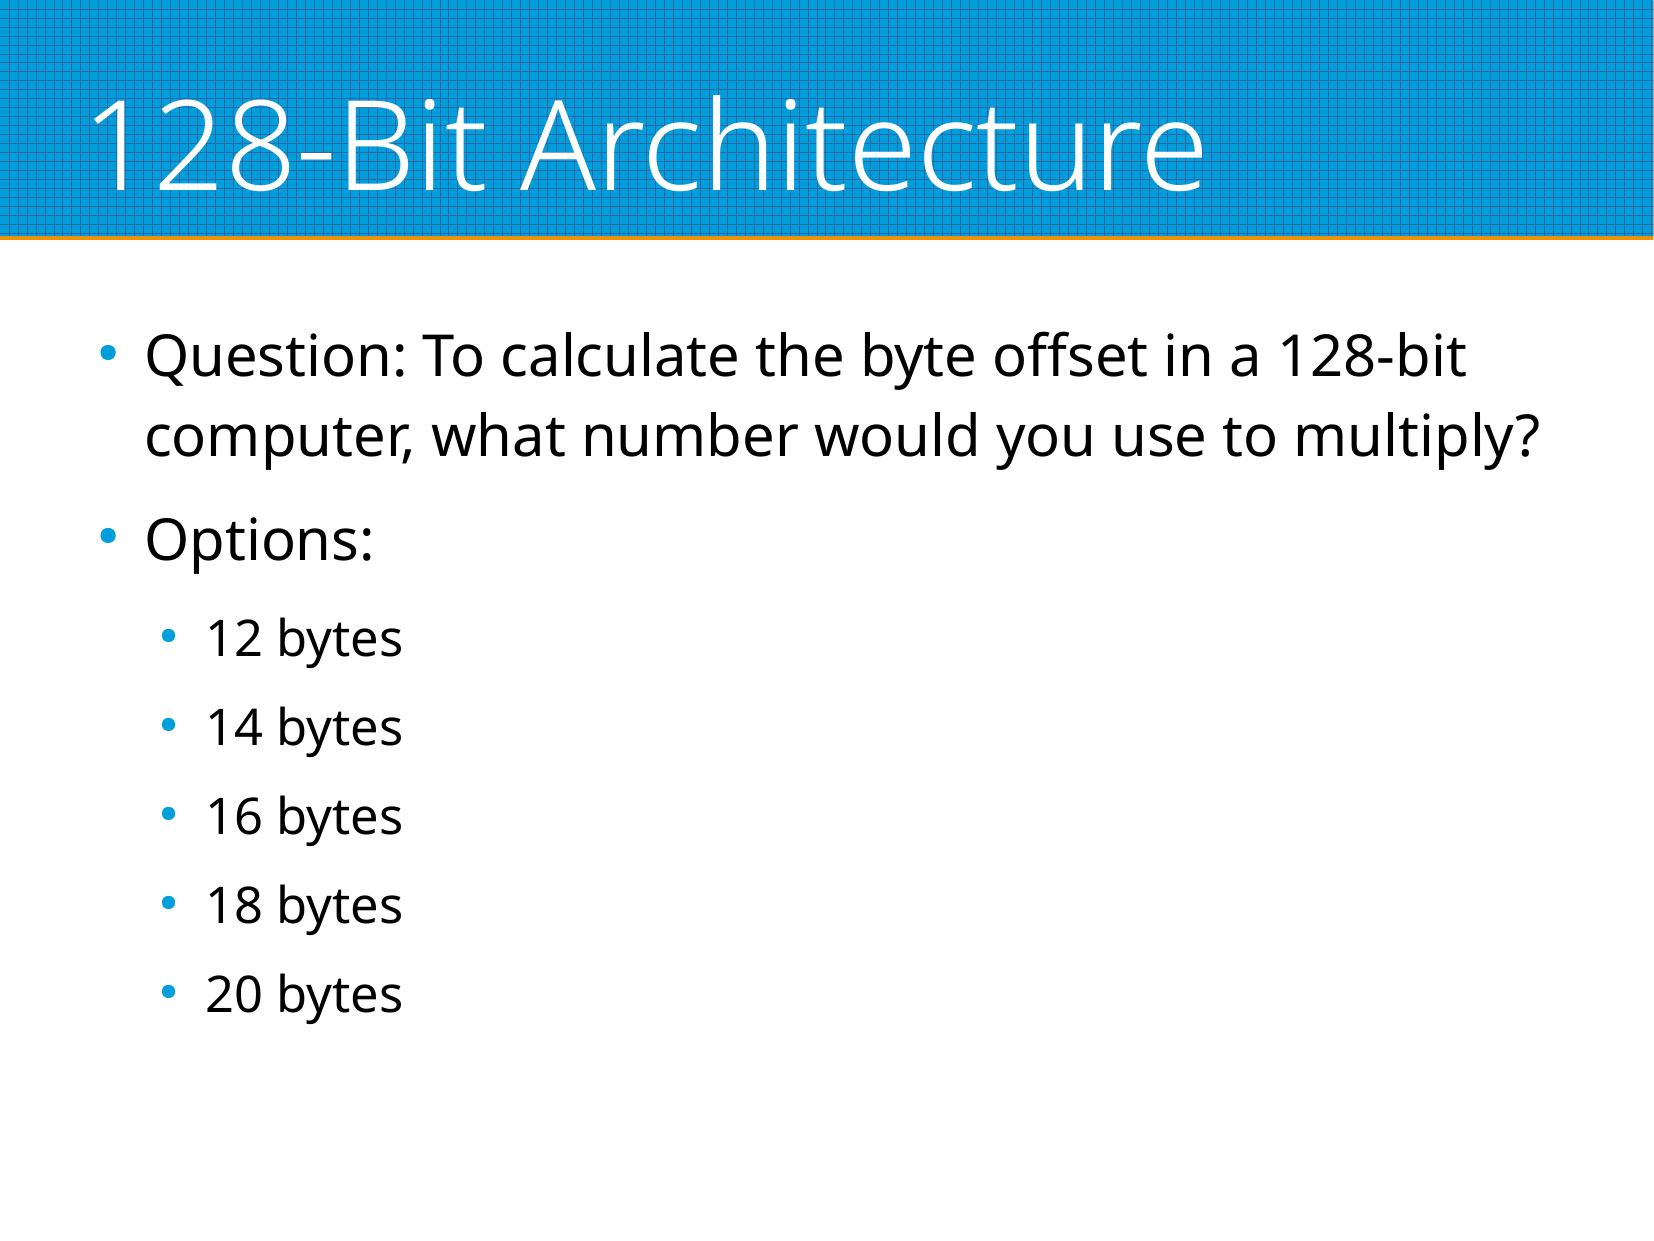

# 128-Bit Architecture
Question: To calculate the byte offset in a 128-bit computer, what number would you use to multiply?
Options:
12 bytes
14 bytes
16 bytes
18 bytes
20 bytes